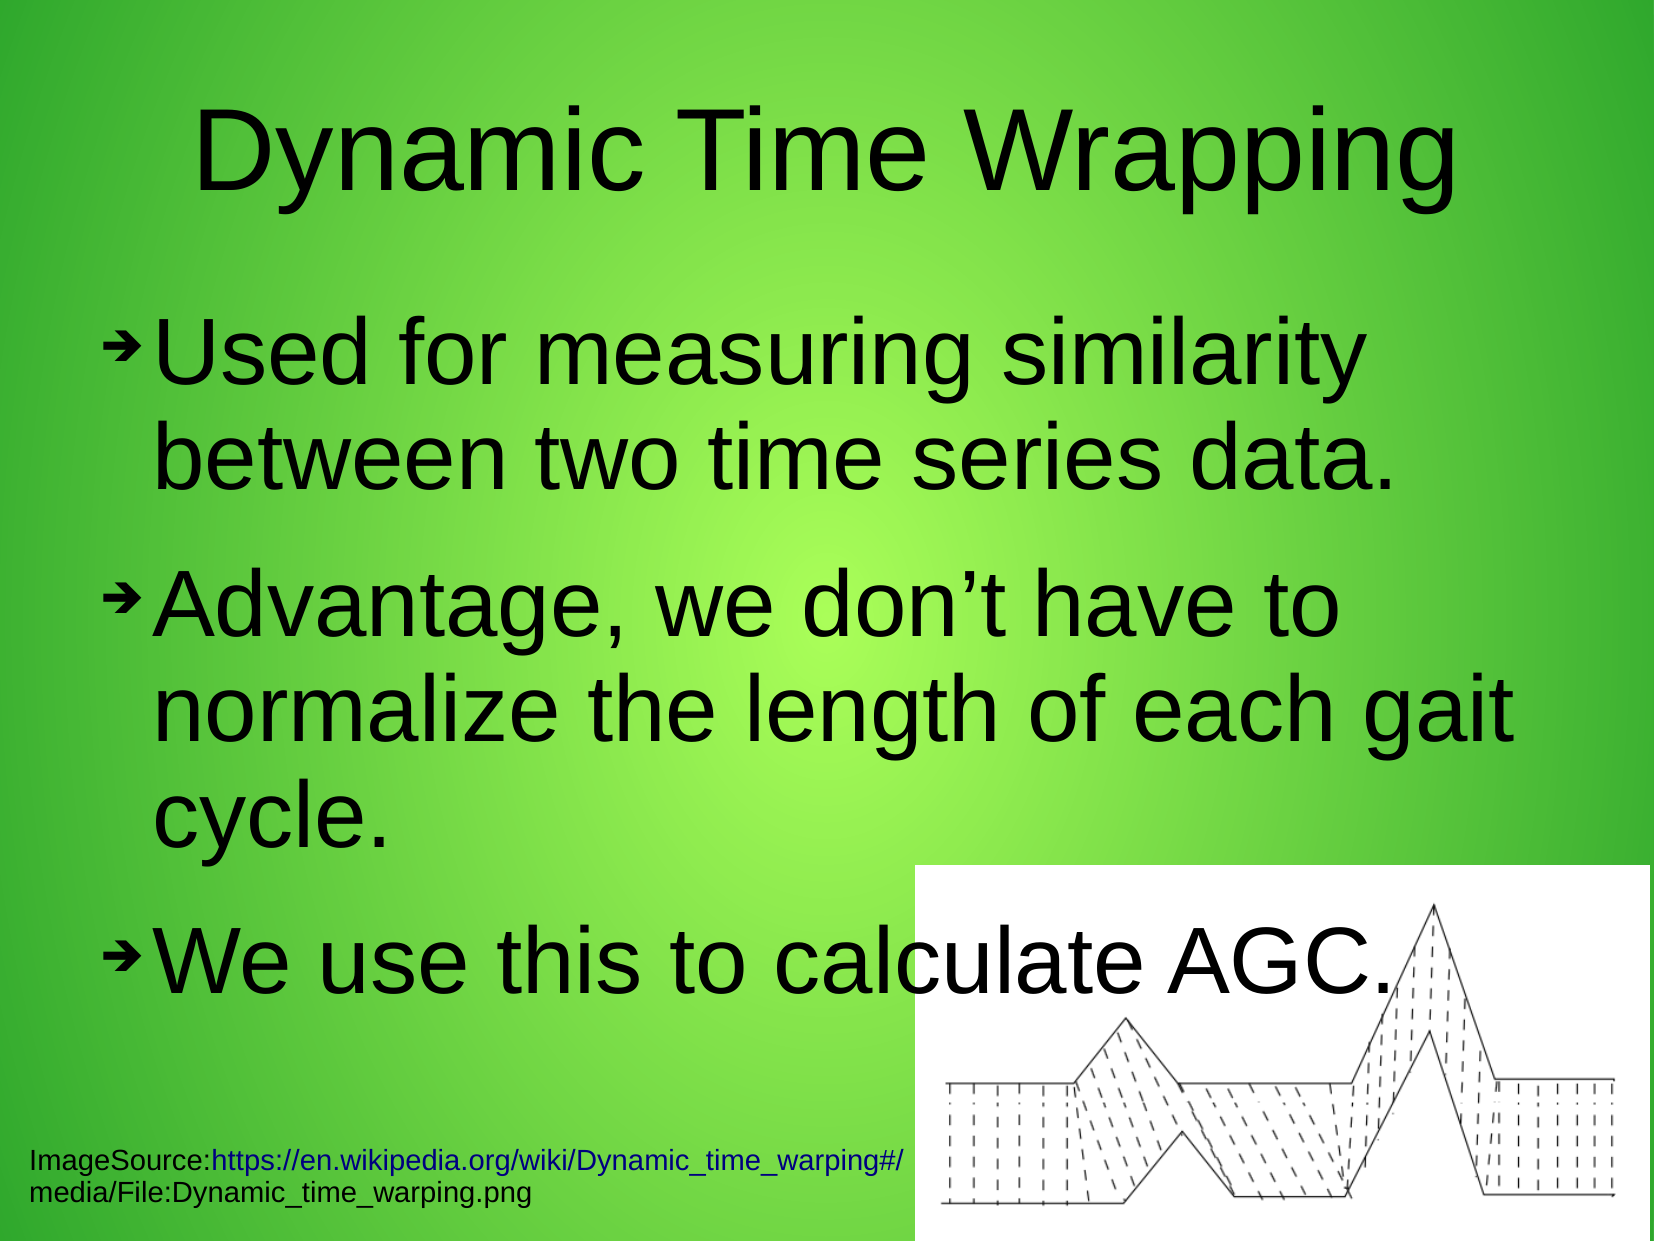

# Dynamic Time Wrapping
Used for measuring similarity between two time series data.
Advantage, we don’t have to normalize the length of each gait cycle.
We use this to calculate AGC.
ImageSource:https://en.wikipedia.org/wiki/Dynamic_time_warping#/
media/File:Dynamic_time_warping.png